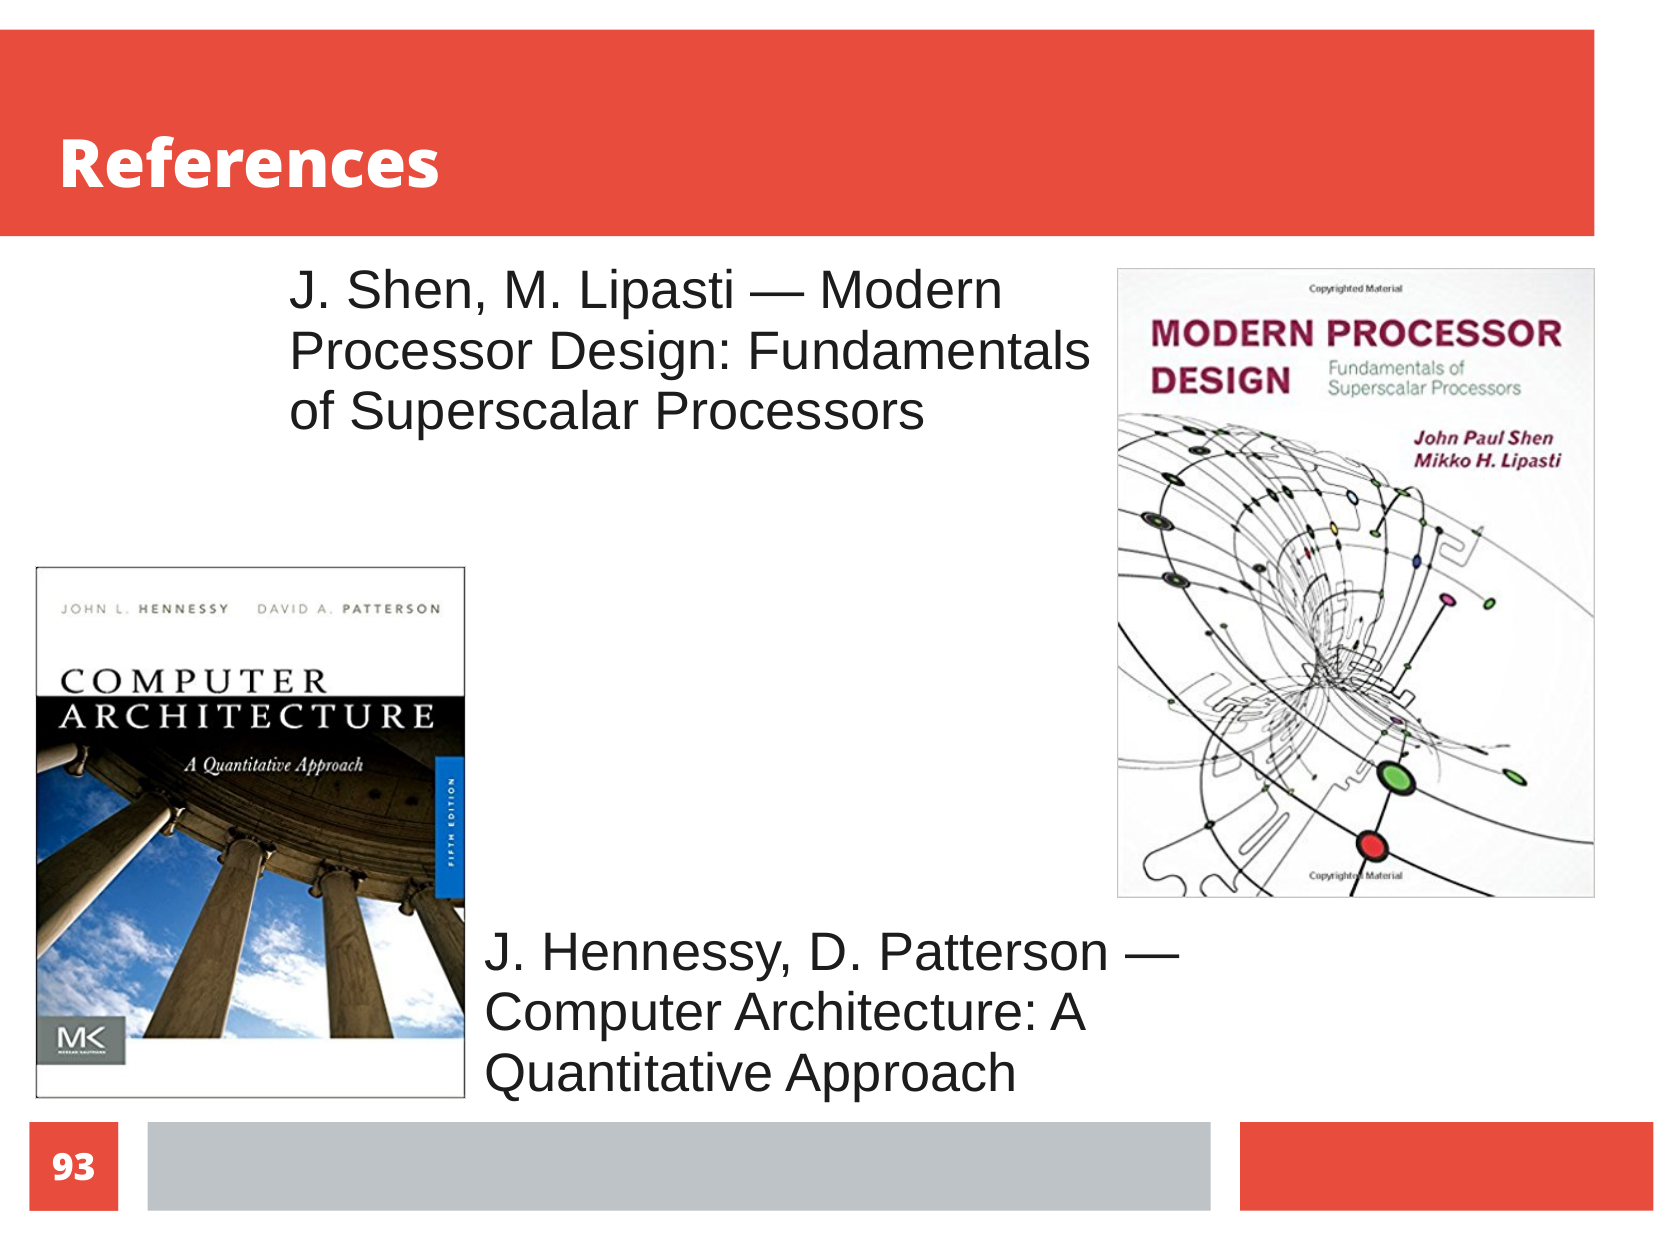

# References
J. Shen, M. Lipasti — Modern Processor Design: Fundamentals of Superscalar Processors
J. Hennessy, D. Patterson — Computer Architecture: A Quantitative Approach
93